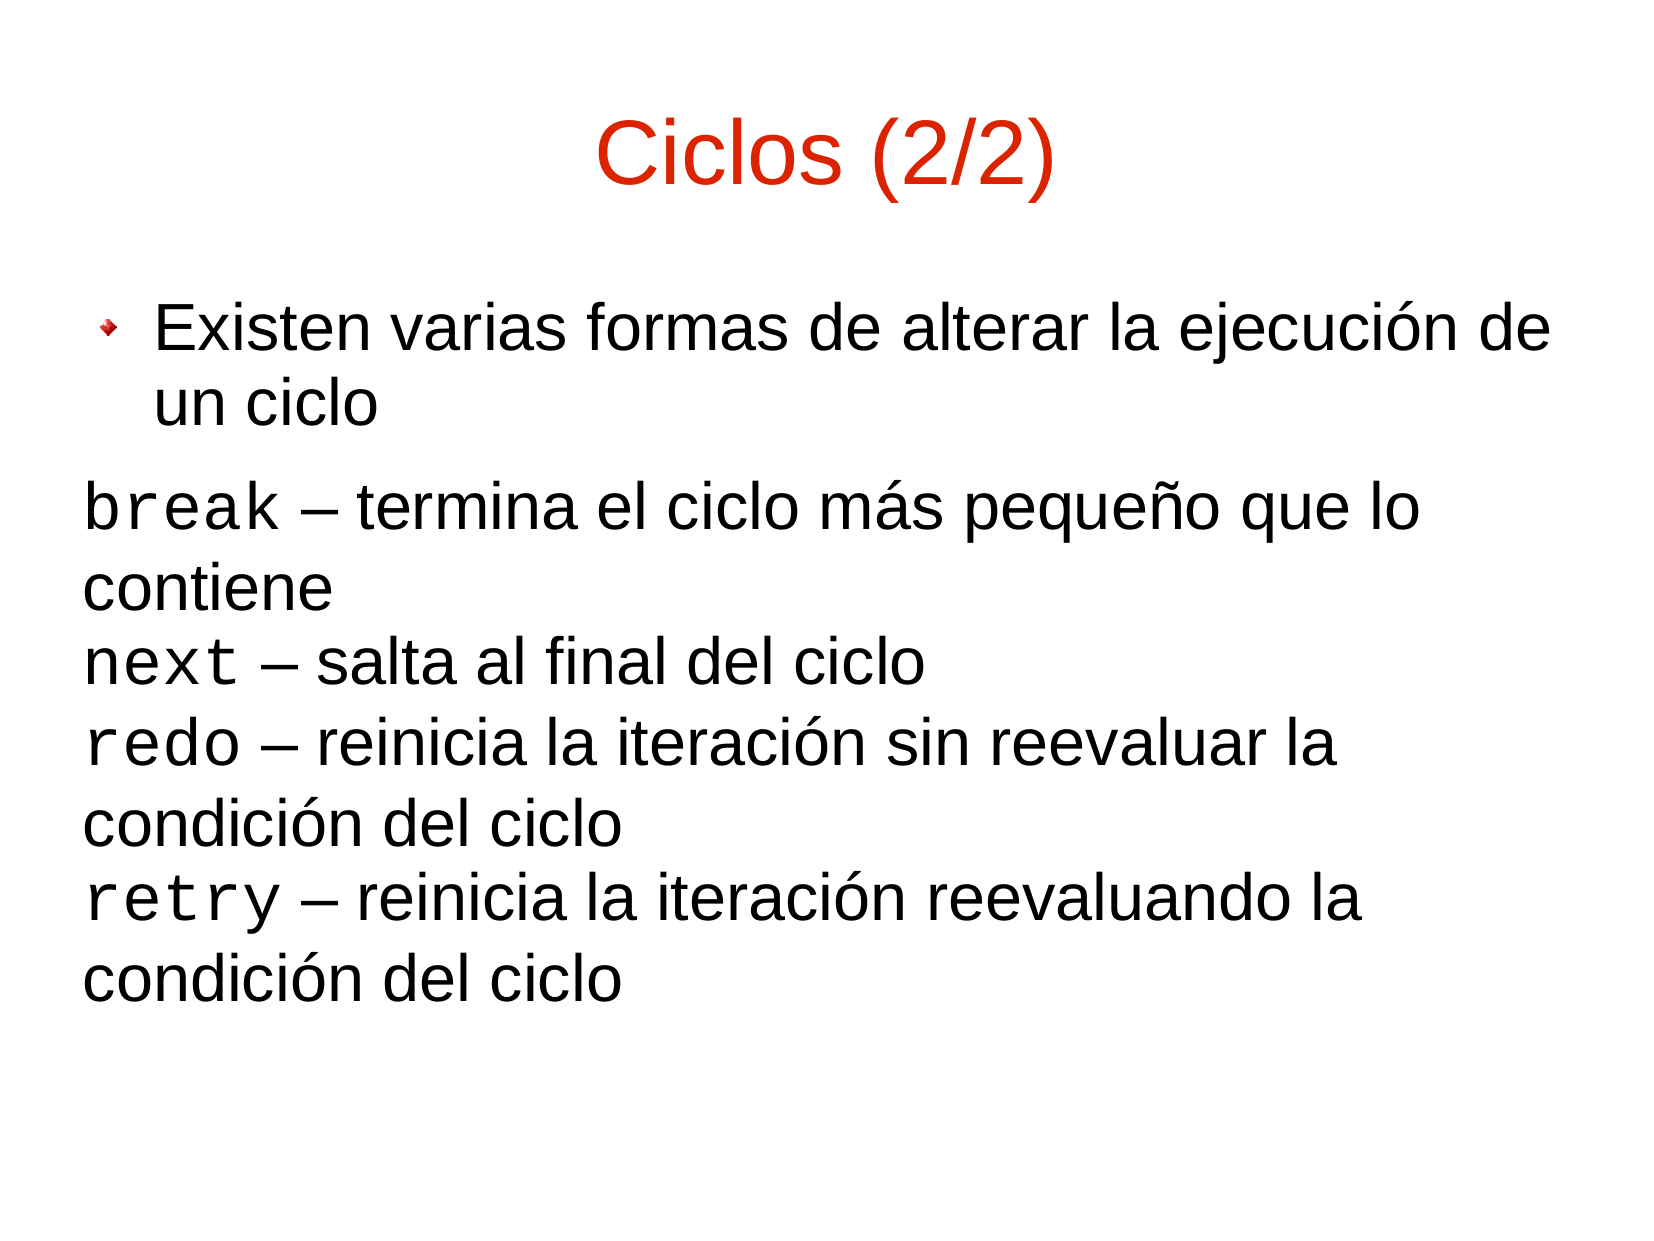

# Ciclos (2/2)
Existen varias formas de alterar la ejecución de un ciclo
break – termina el ciclo más pequeño que lo contiene
next – salta al final del ciclo
redo – reinicia la iteración sin reevaluar la condición del ciclo
retry – reinicia la iteración reevaluando la condición del ciclo